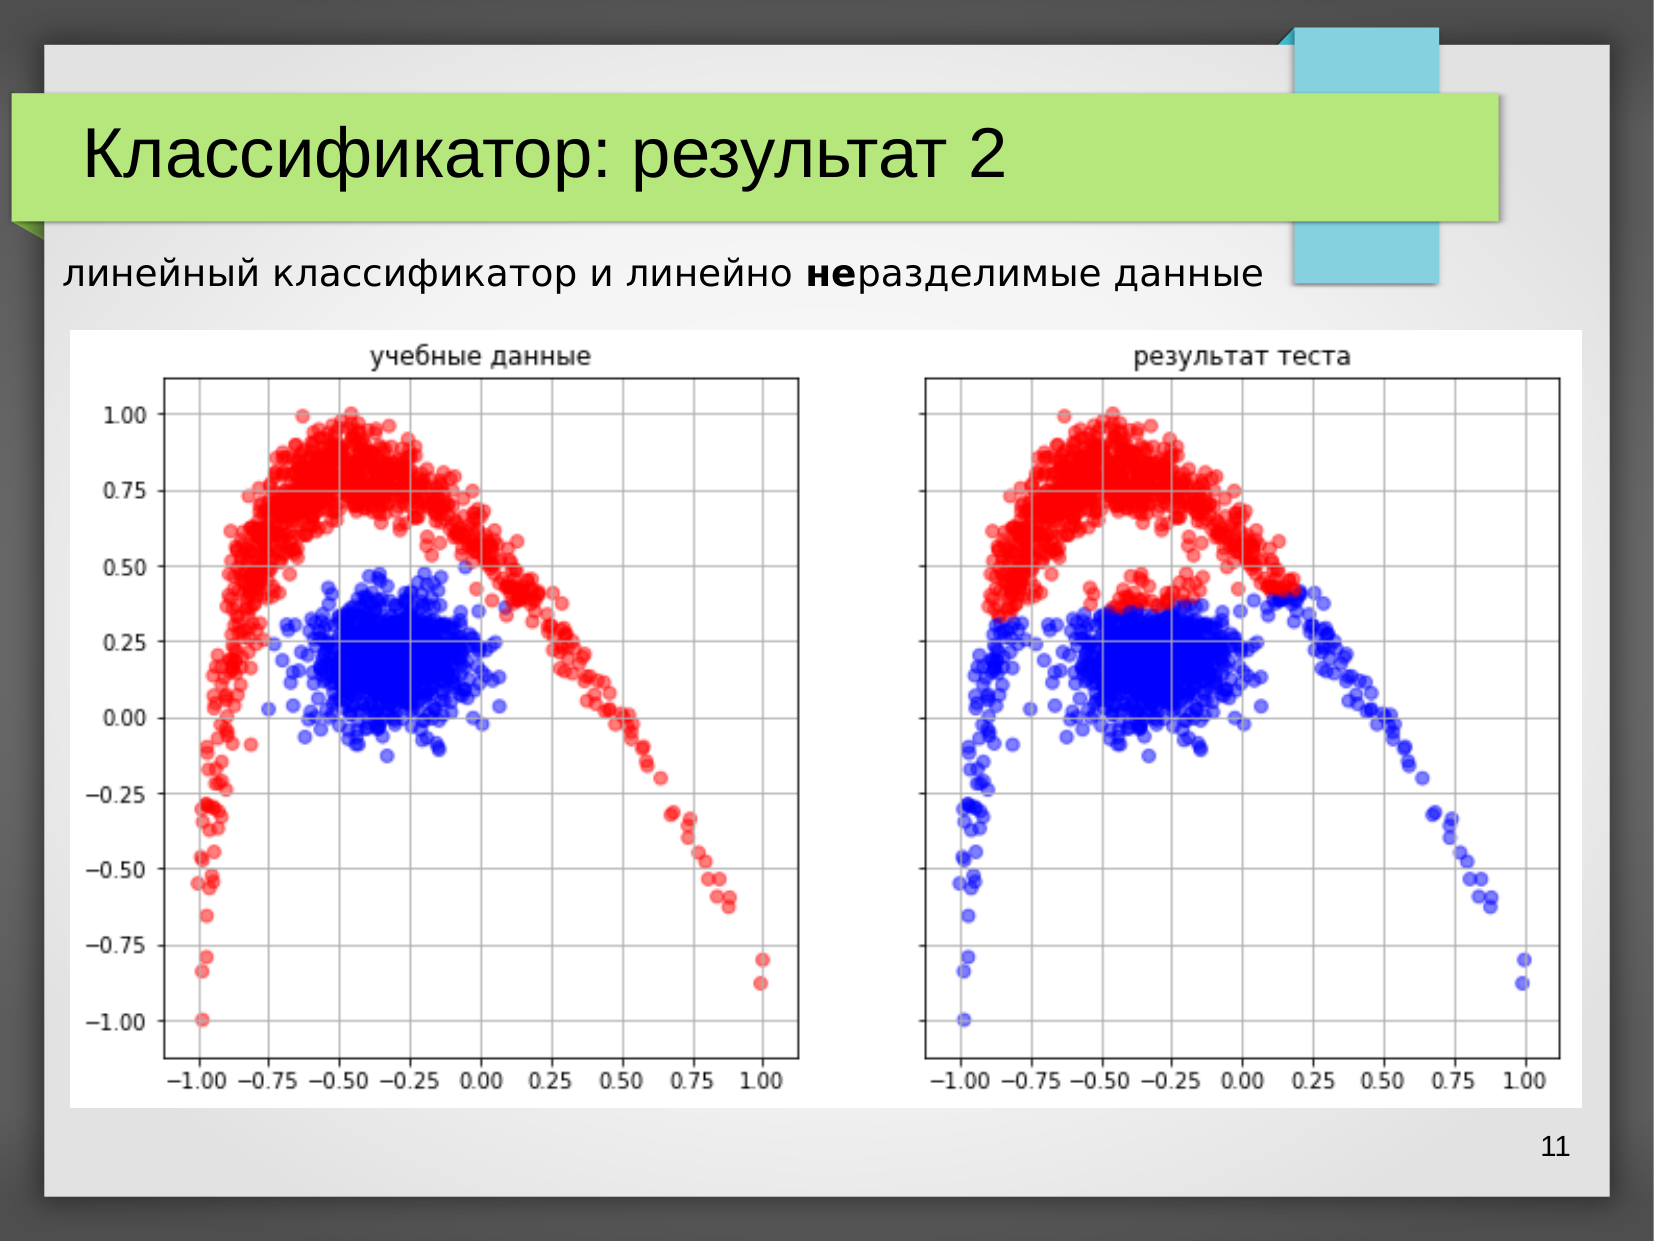

# Классификатор: результат 2
линейный классификатор и линейно неразделимые данные
11